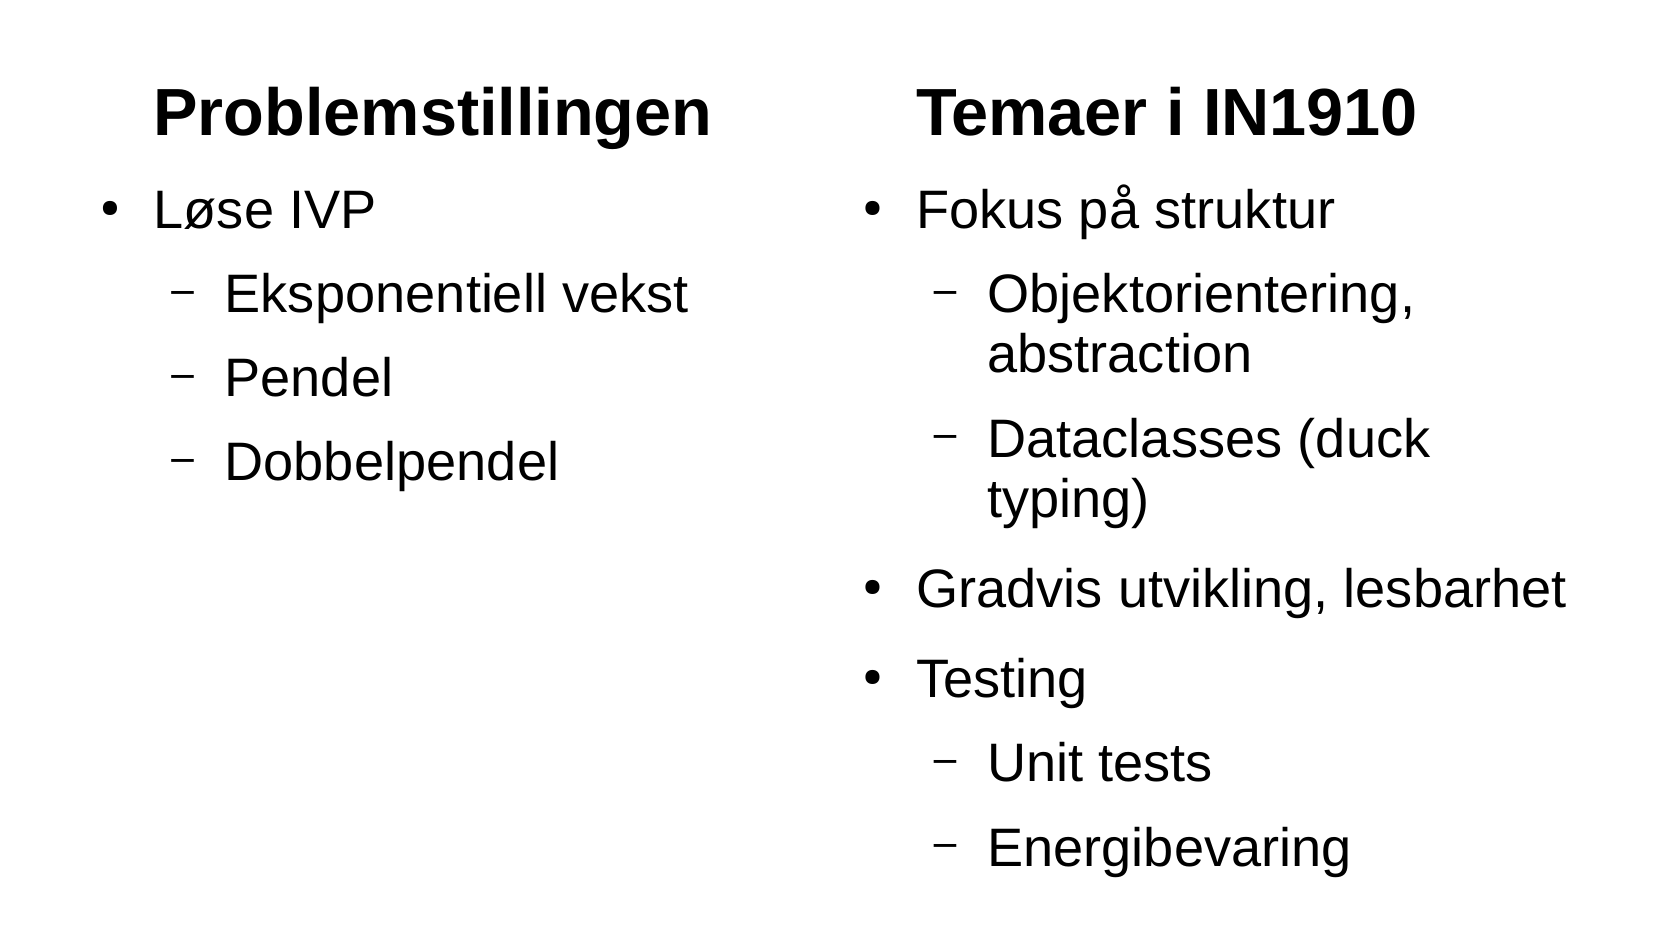

# Problemstillingen
Løse IVP
Eksponentiell vekst
Pendel
Dobbelpendel
Temaer i IN1910
Fokus på struktur
Objektorientering, abstraction
Dataclasses (duck typing)
Gradvis utvikling, lesbarhet
Testing
Unit tests
Energibevaring